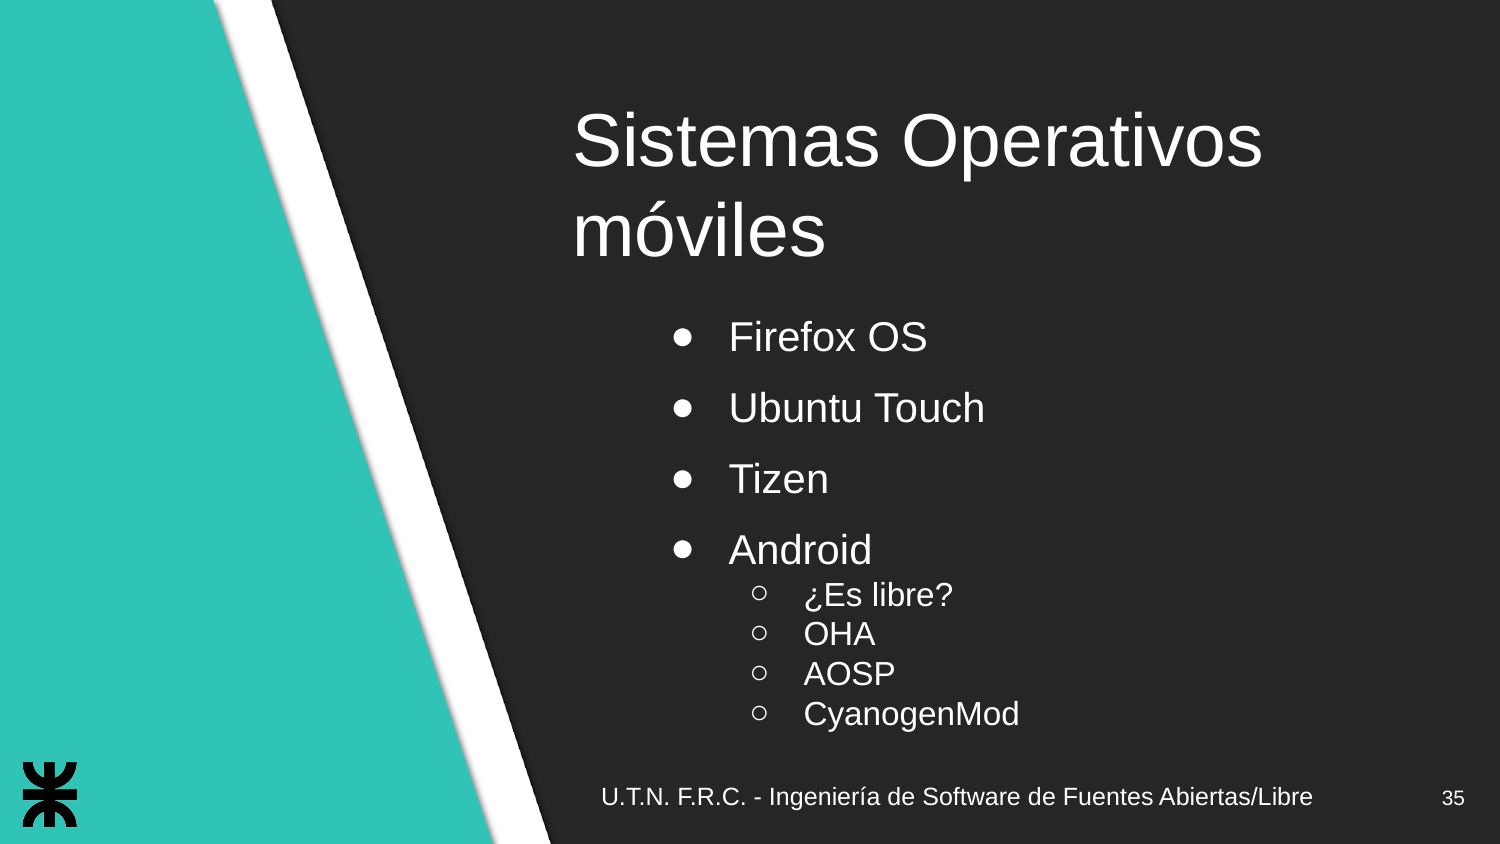

# Sistemas Operativos móviles
Firefox OS
Ubuntu Touch
Tizen
Android
¿Es libre?
OHA
AOSP
CyanogenMod
U.T.N. F.R.C. - Ingeniería de Software de Fuentes Abiertas/Libre